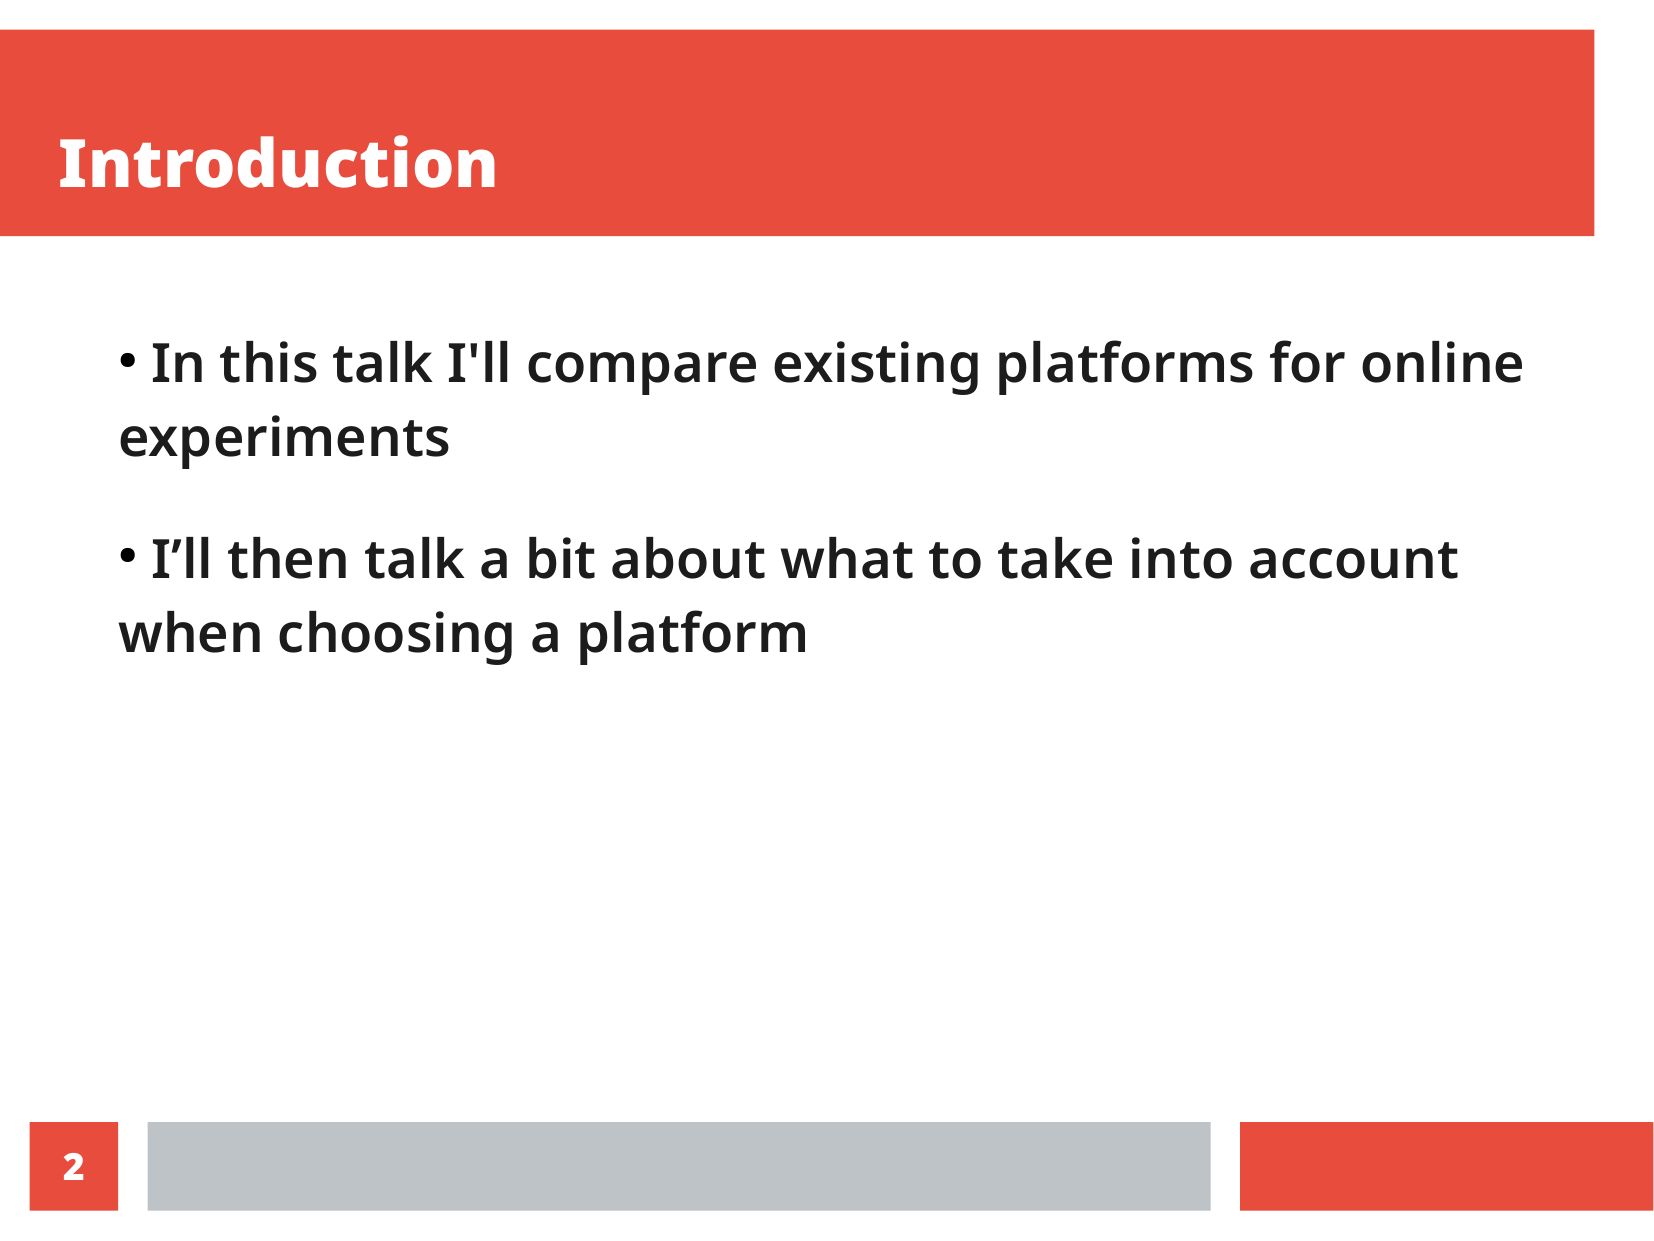

# Introduction
 In this talk I'll compare existing platforms for online experiments
 I’ll then talk a bit about what to take into account when choosing a platform
2